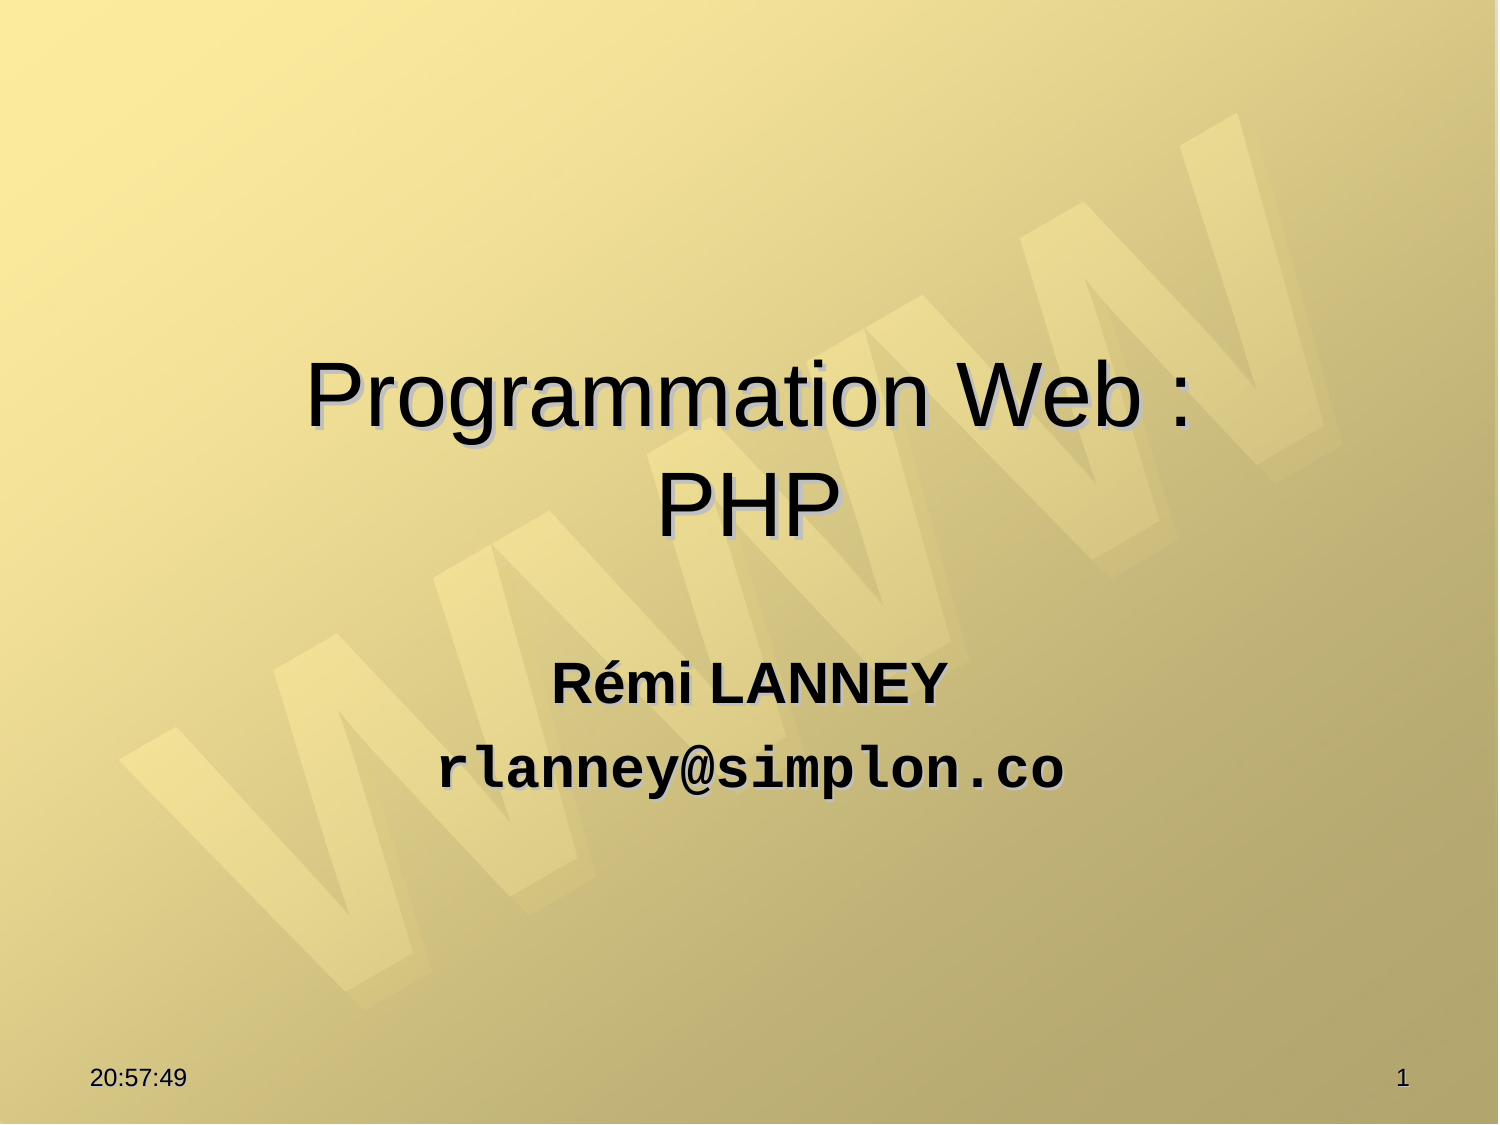

# Programmation Web : PHP
Rémi LANNEY
rlanney@simplon.co
21:08:08